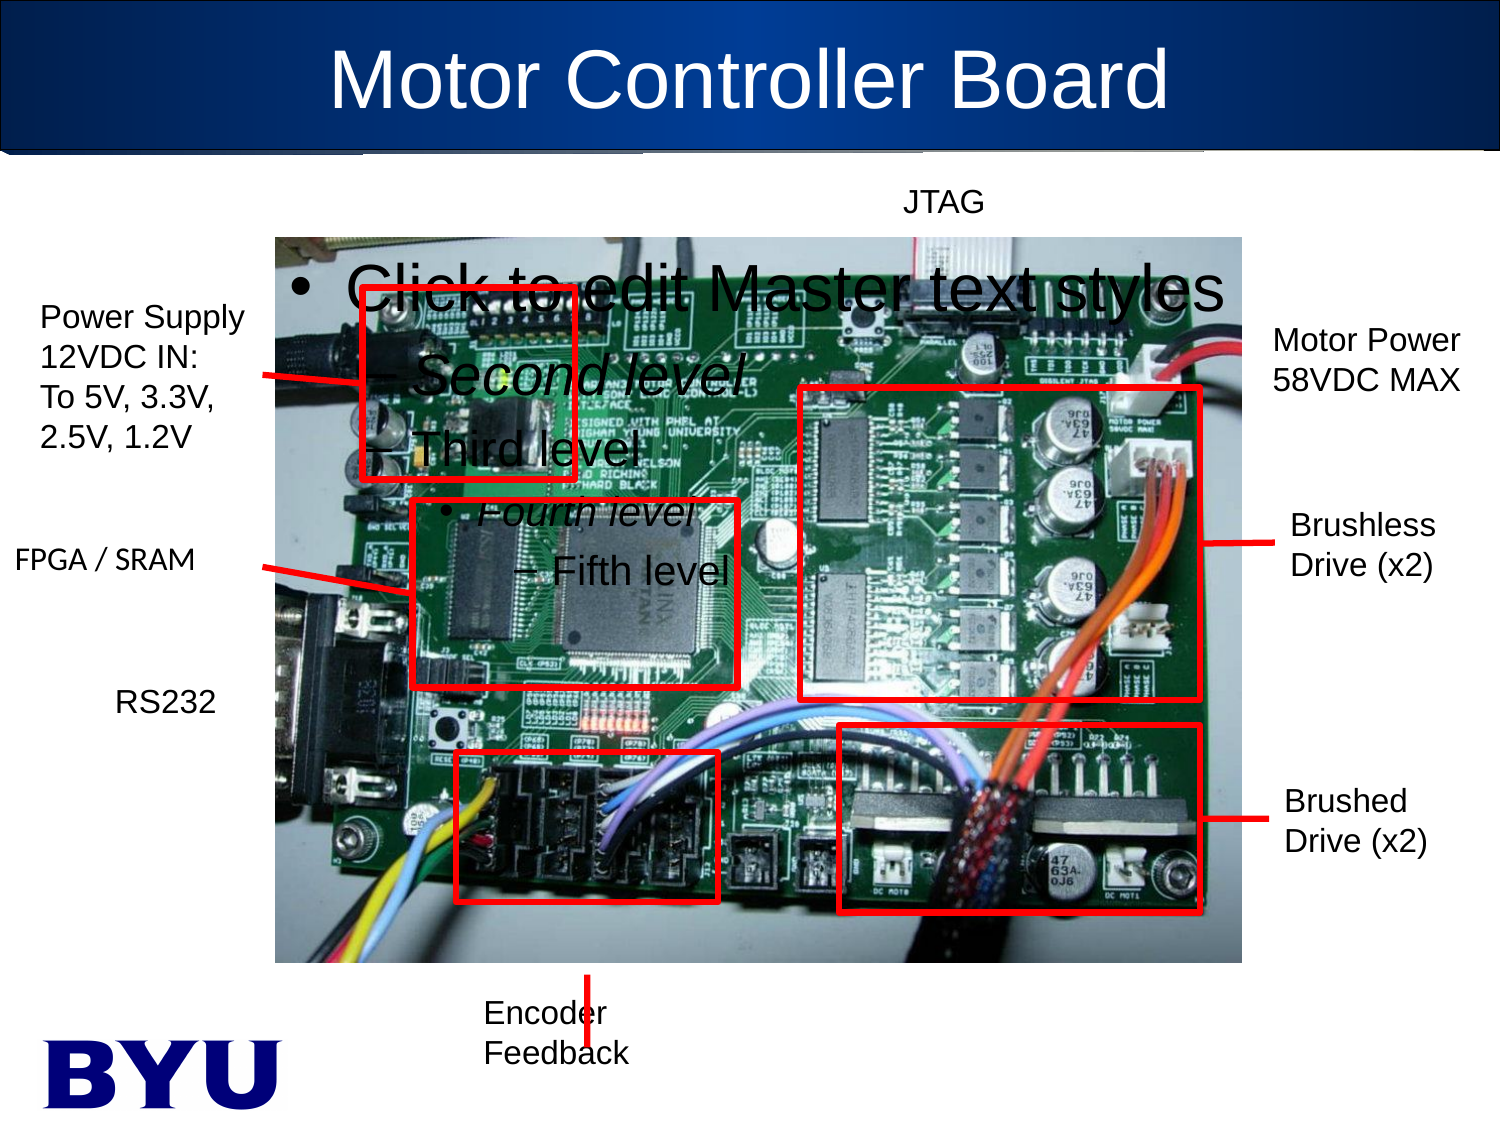

# Motor Controller Board
JTAG
Click to edit Master text styles
Second level
Third level
Fourth level
Fifth level
Power Supply
12VDC IN:
To 5V, 3.3V, 2.5V, 1.2V
Motor Power 58VDC MAX
Brushless Drive (x2)
FPGA / SRAM
RS232
Brushed Drive (x2)
Encoder Feedback